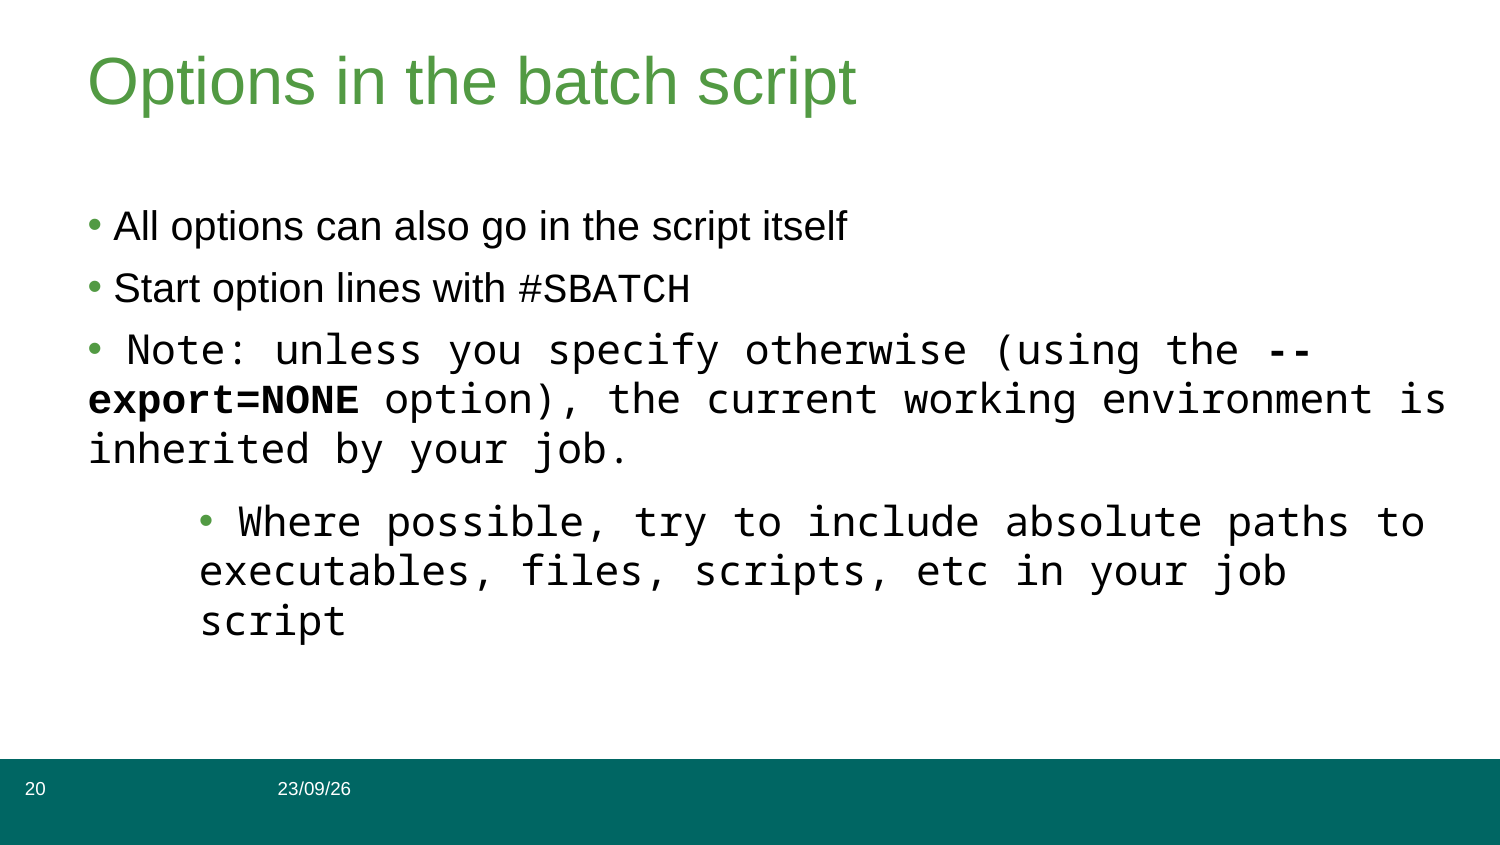

# Options in the batch script
 All options can also go in the script itself
 Start option lines with #SBATCH
 Note: unless you specify otherwise (using the --export=NONE option), the current working environment is inherited by your job.
 Where possible, try to include absolute paths to executables, files, scripts, etc in your job script